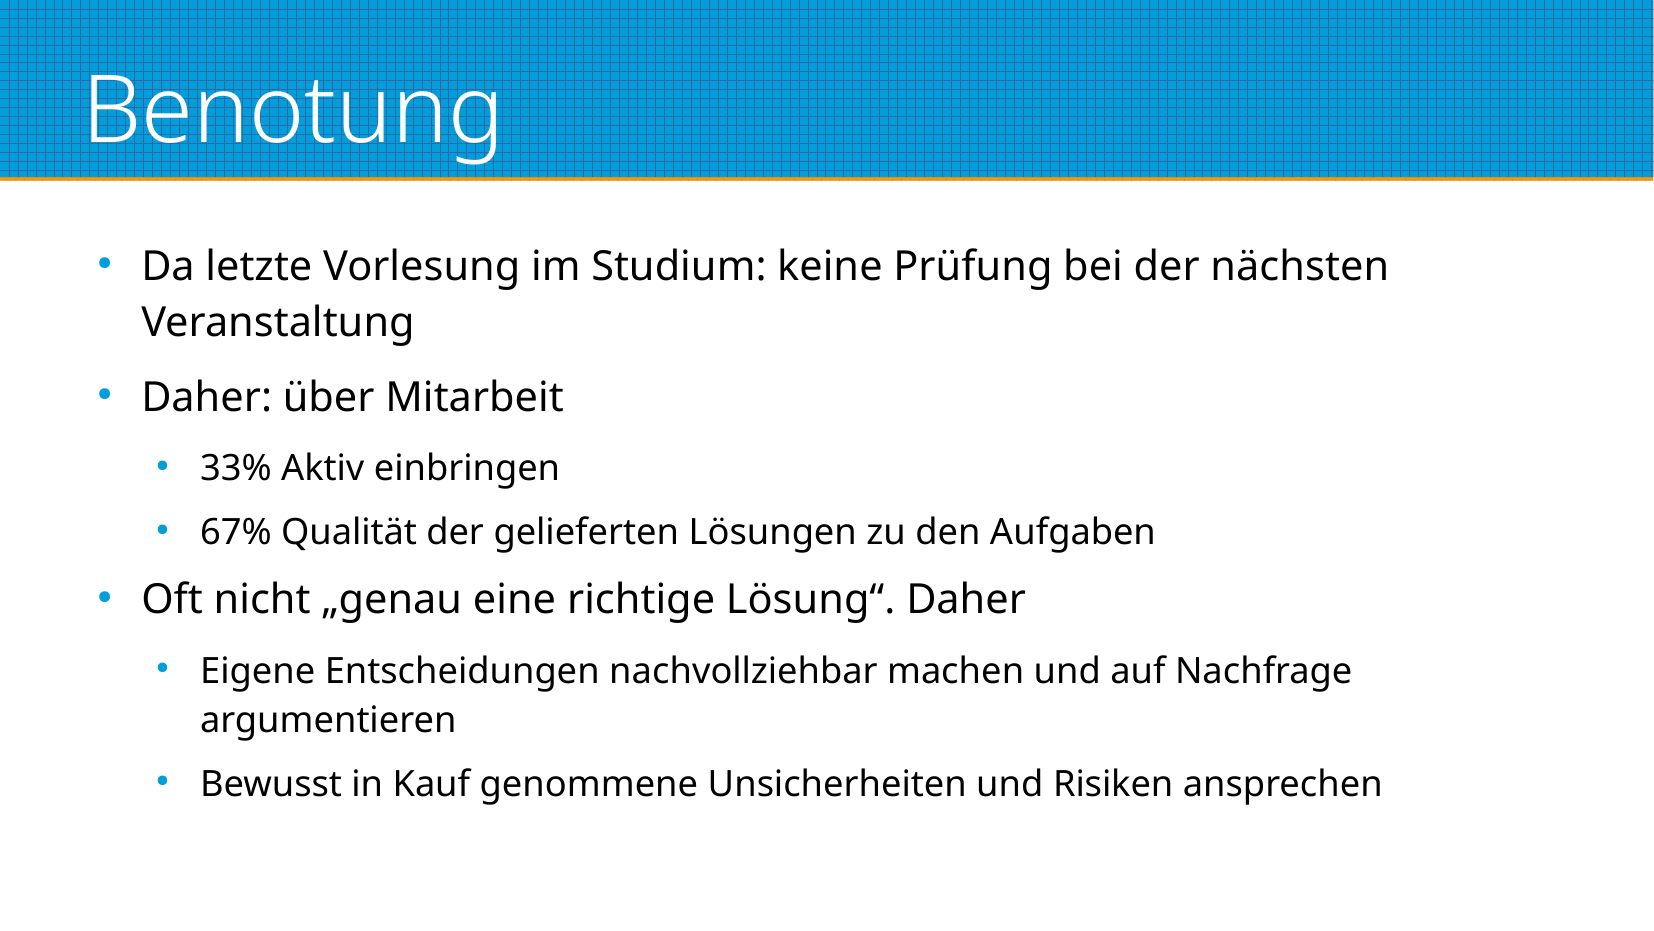

# Benotung
Da letzte Vorlesung im Studium: keine Prüfung bei der nächsten Veranstaltung
Daher: über Mitarbeit
33% Aktiv einbringen
67% Qualität der gelieferten Lösungen zu den Aufgaben
Oft nicht „genau eine richtige Lösung“. Daher
Eigene Entscheidungen nachvollziehbar machen und auf Nachfrage argumentieren
Bewusst in Kauf genommene Unsicherheiten und Risiken ansprechen